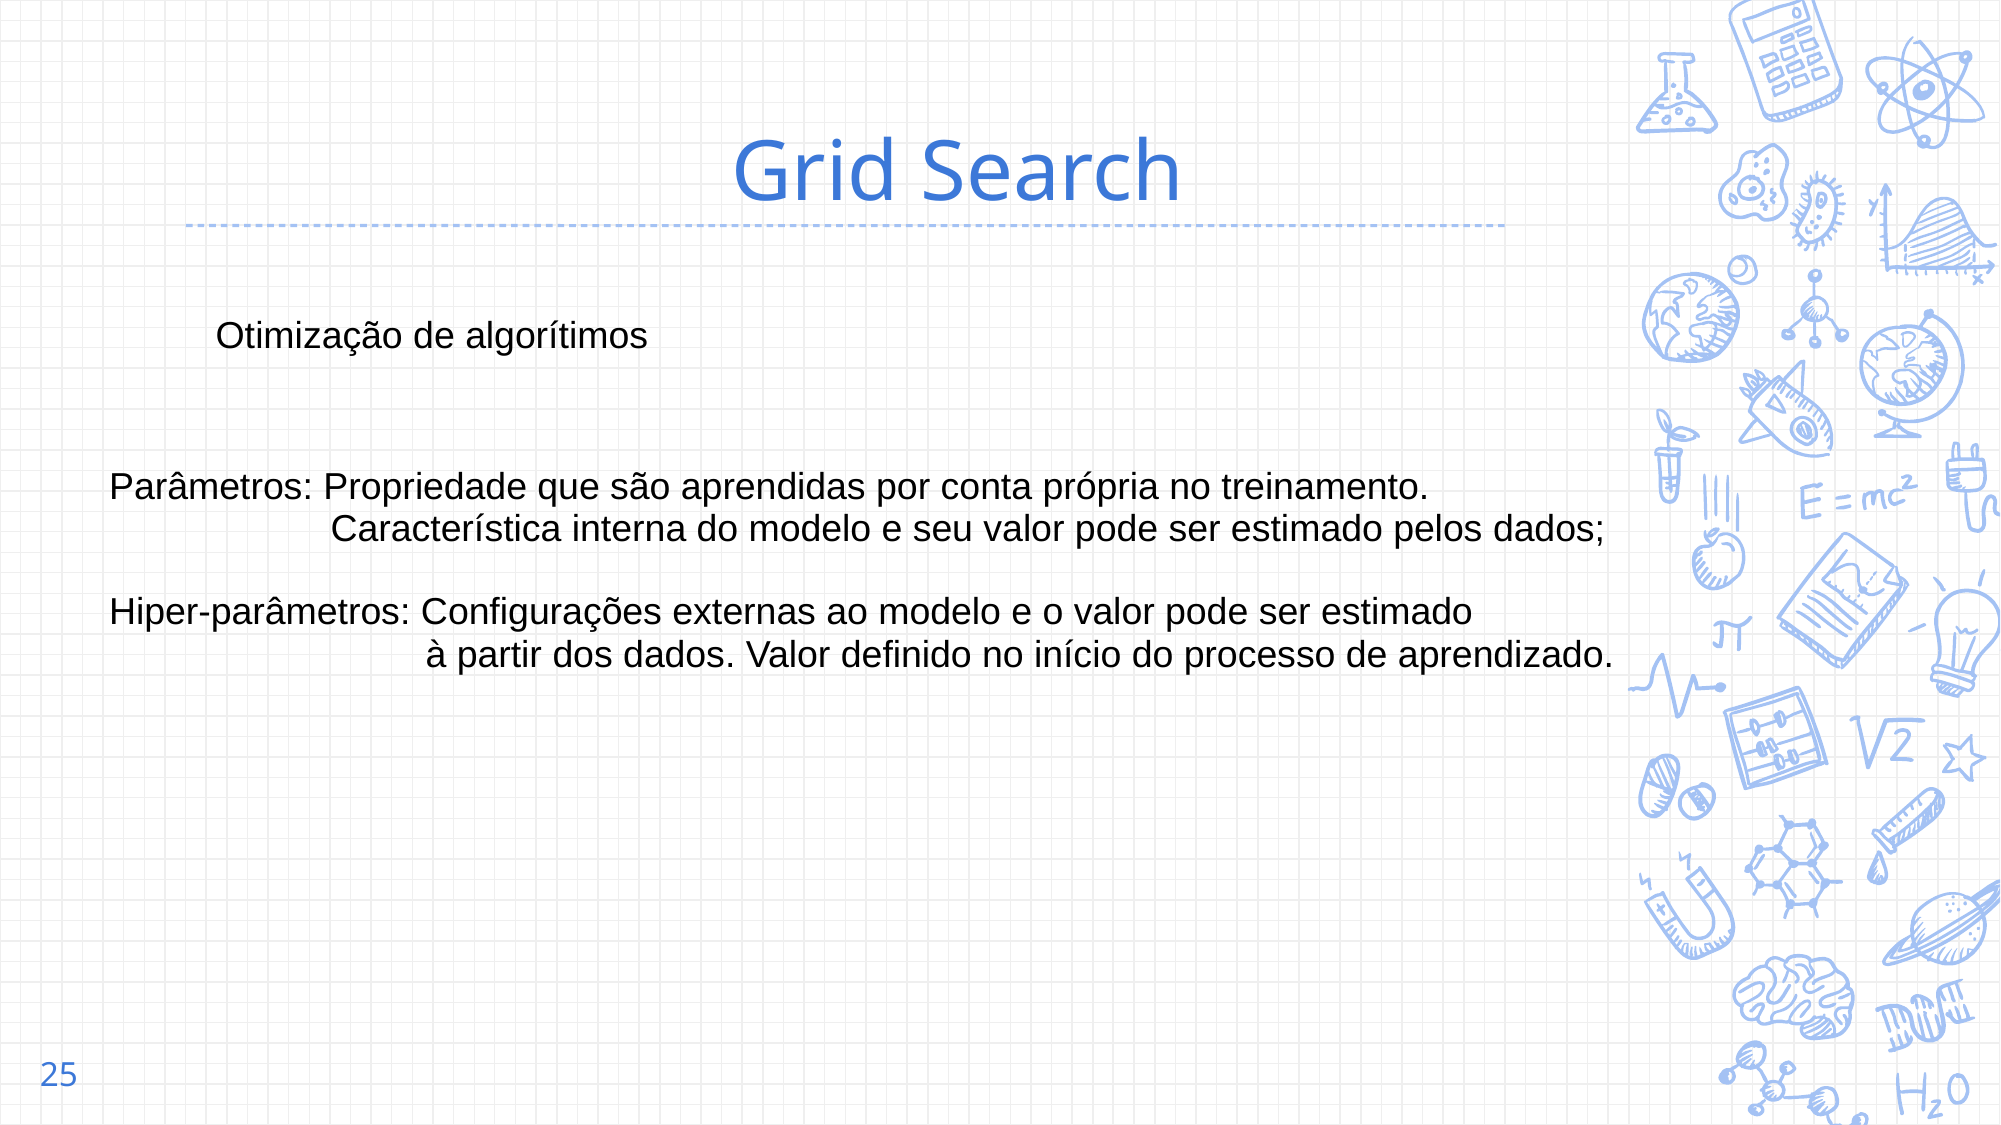

Grid Search
Otimização de algorítimos
Parâmetros: Propriedade que são aprendidas por conta própria no treinamento.
			Característica interna do modelo e seu valor pode ser estimado pelos dados;
Hiper-parâmetros: Configurações externas ao modelo e o valor pode ser estimado
				 à partir dos dados. Valor definido no início do processo de aprendizado.